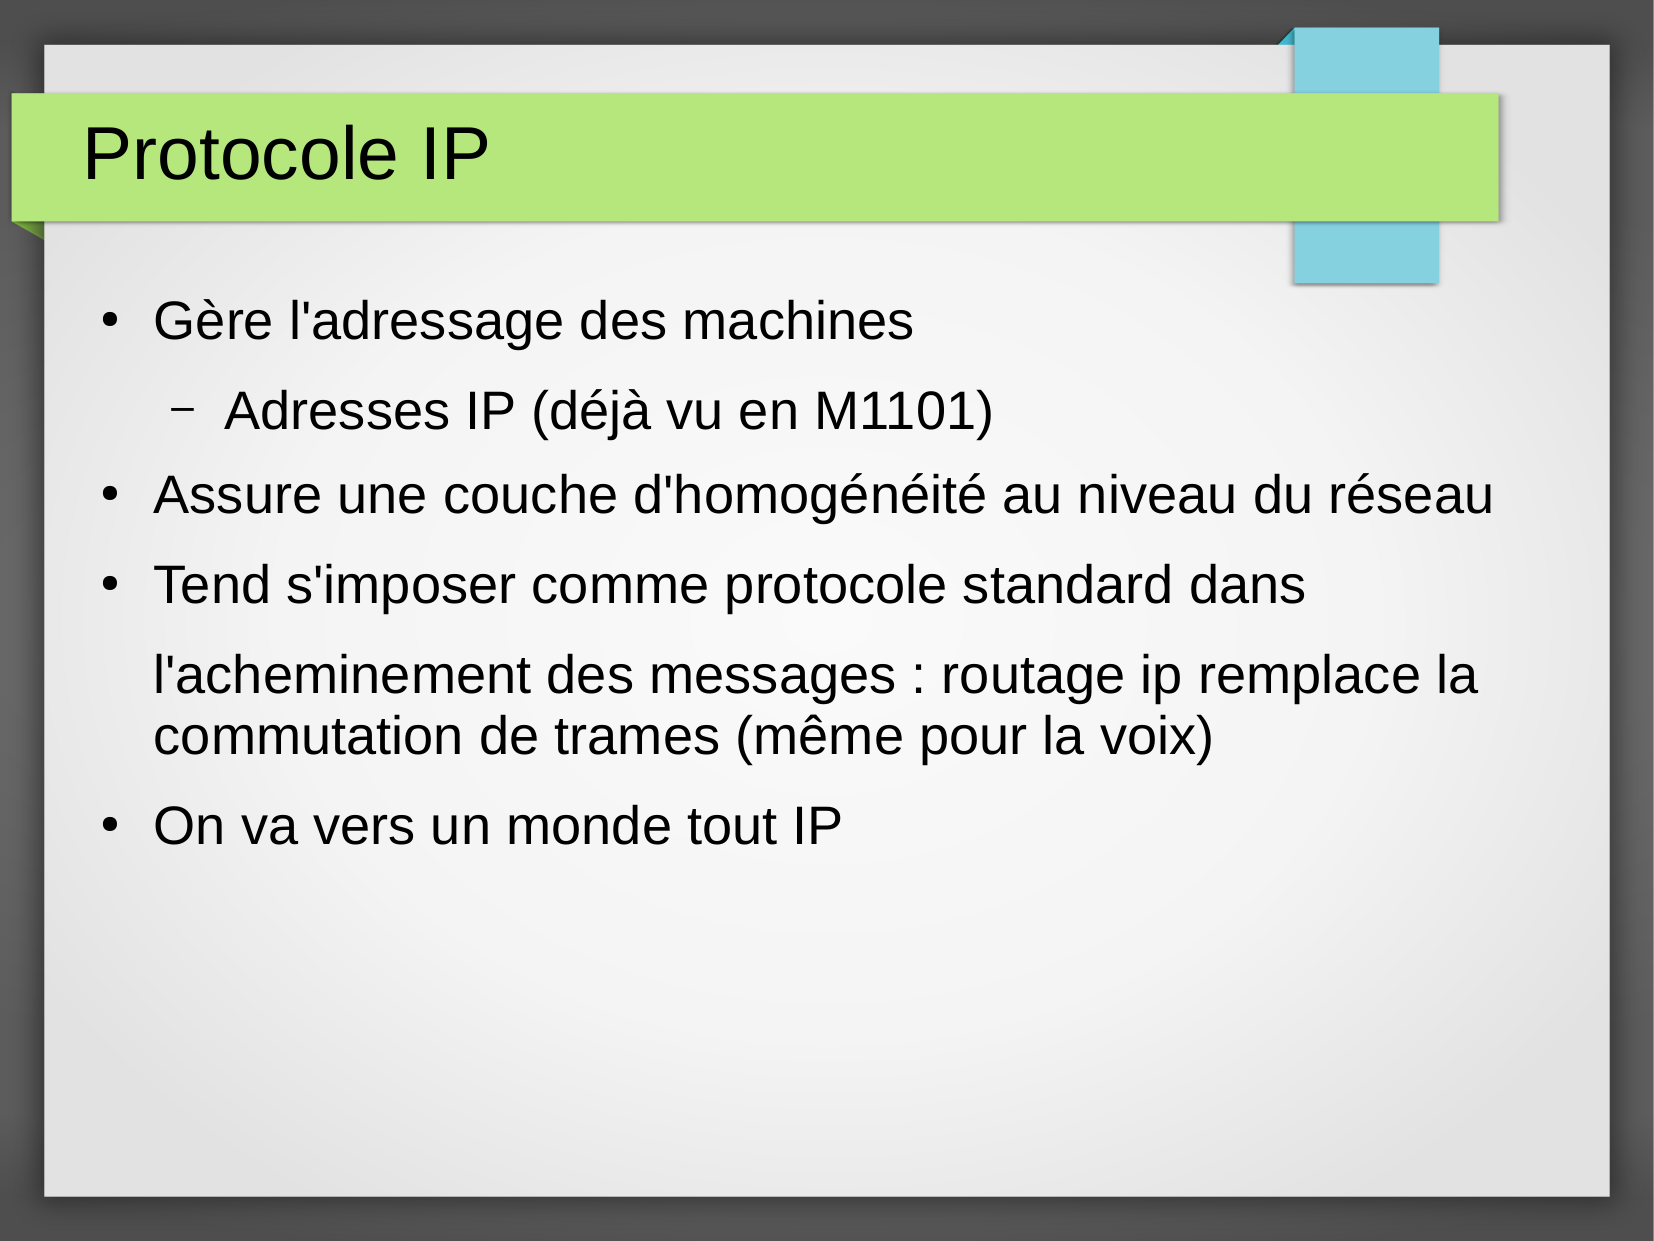

# Protocole IP
Gère l'adressage des machines
Adresses IP (déjà vu en M1101)
Assure une couche d'homogénéité au niveau du réseau
Tend s'imposer comme protocole standard dans
l'acheminement des messages : routage ip remplace la commutation de trames (même pour la voix)
On va vers un monde tout IP